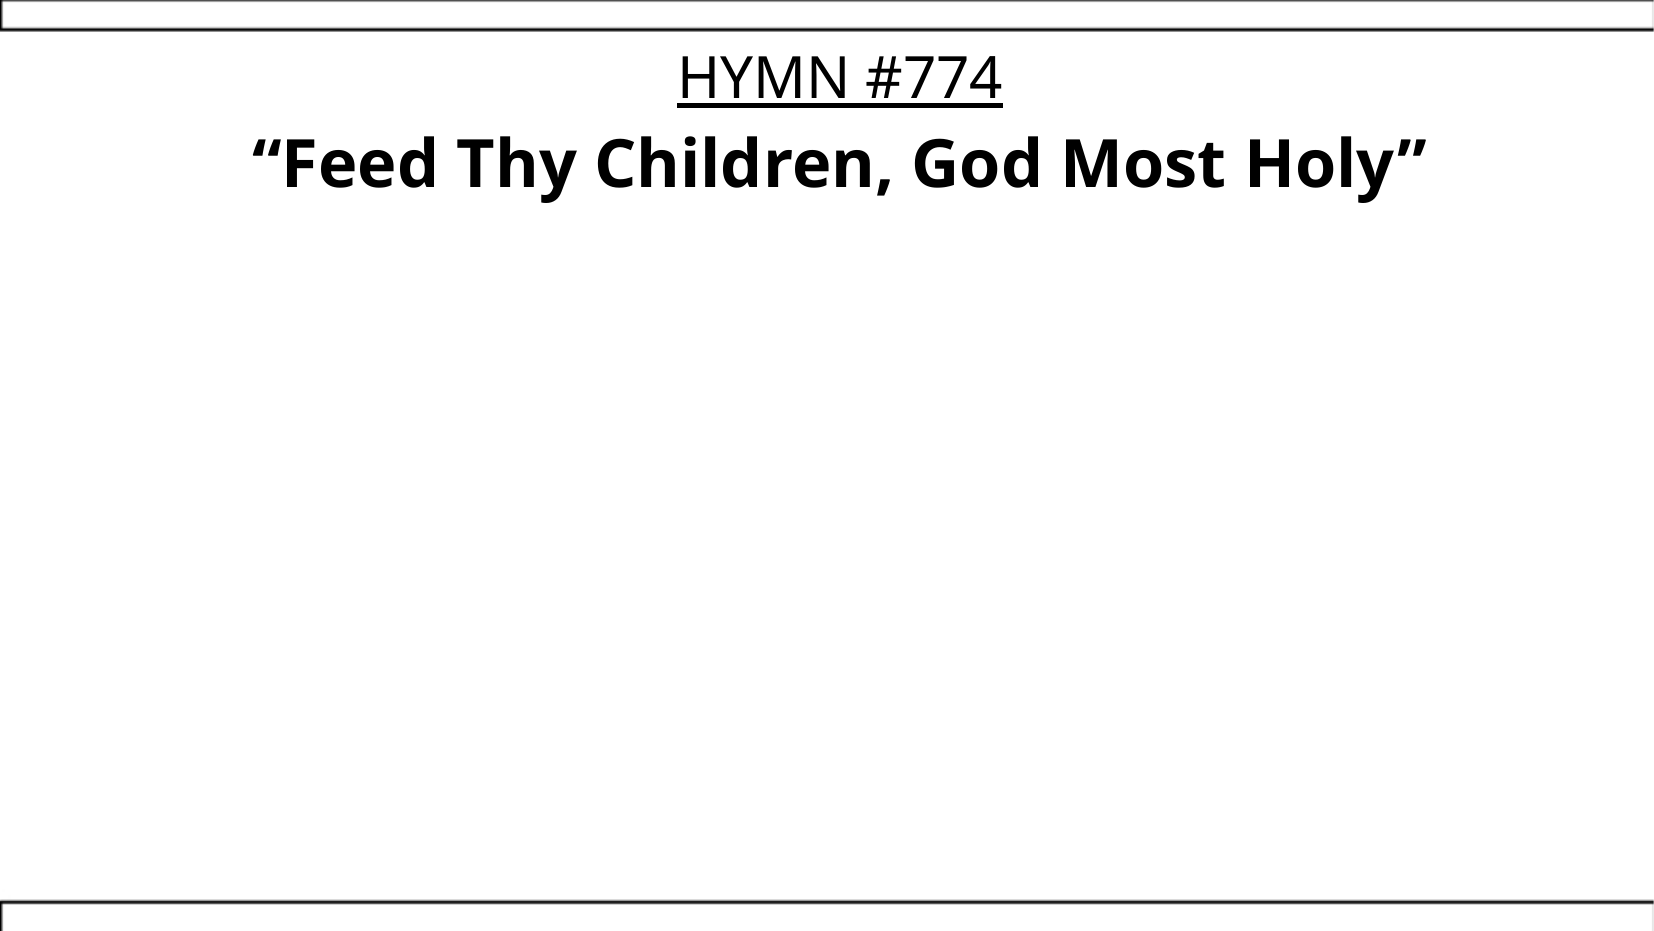

HYMN #774
“Feed Thy Children, God Most Holy”